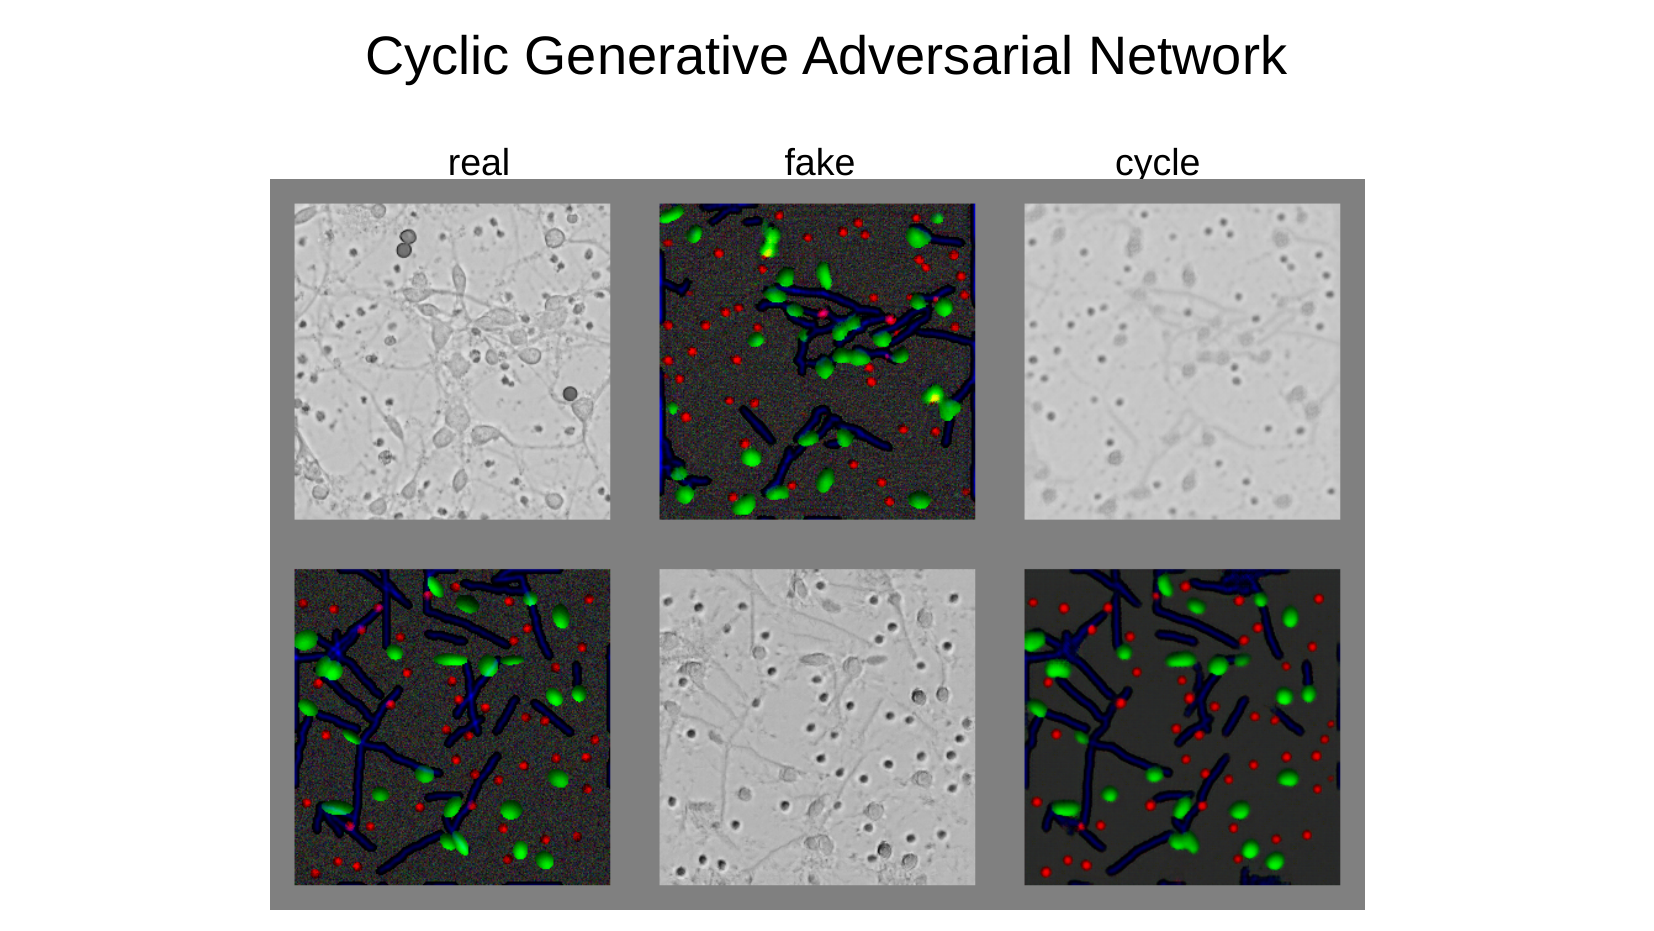

Cyclic Generative Adversarial Network
real
fake
cycle